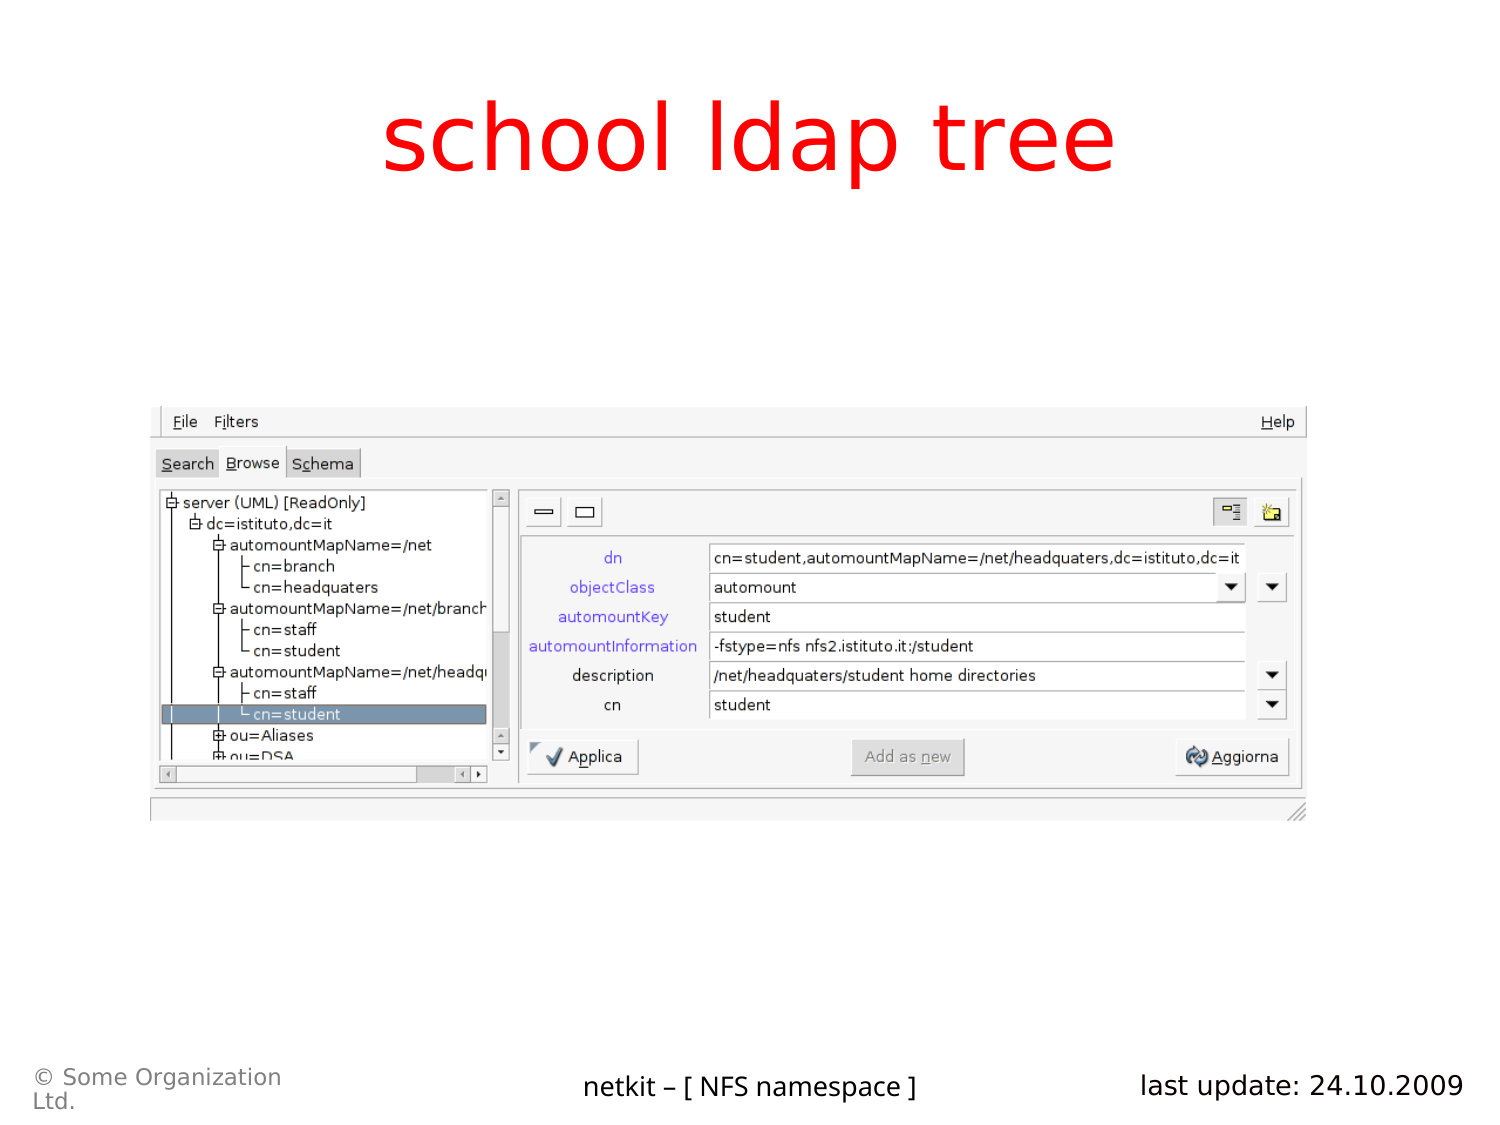

# school ldap tree
NFS namespace
24.10.2009